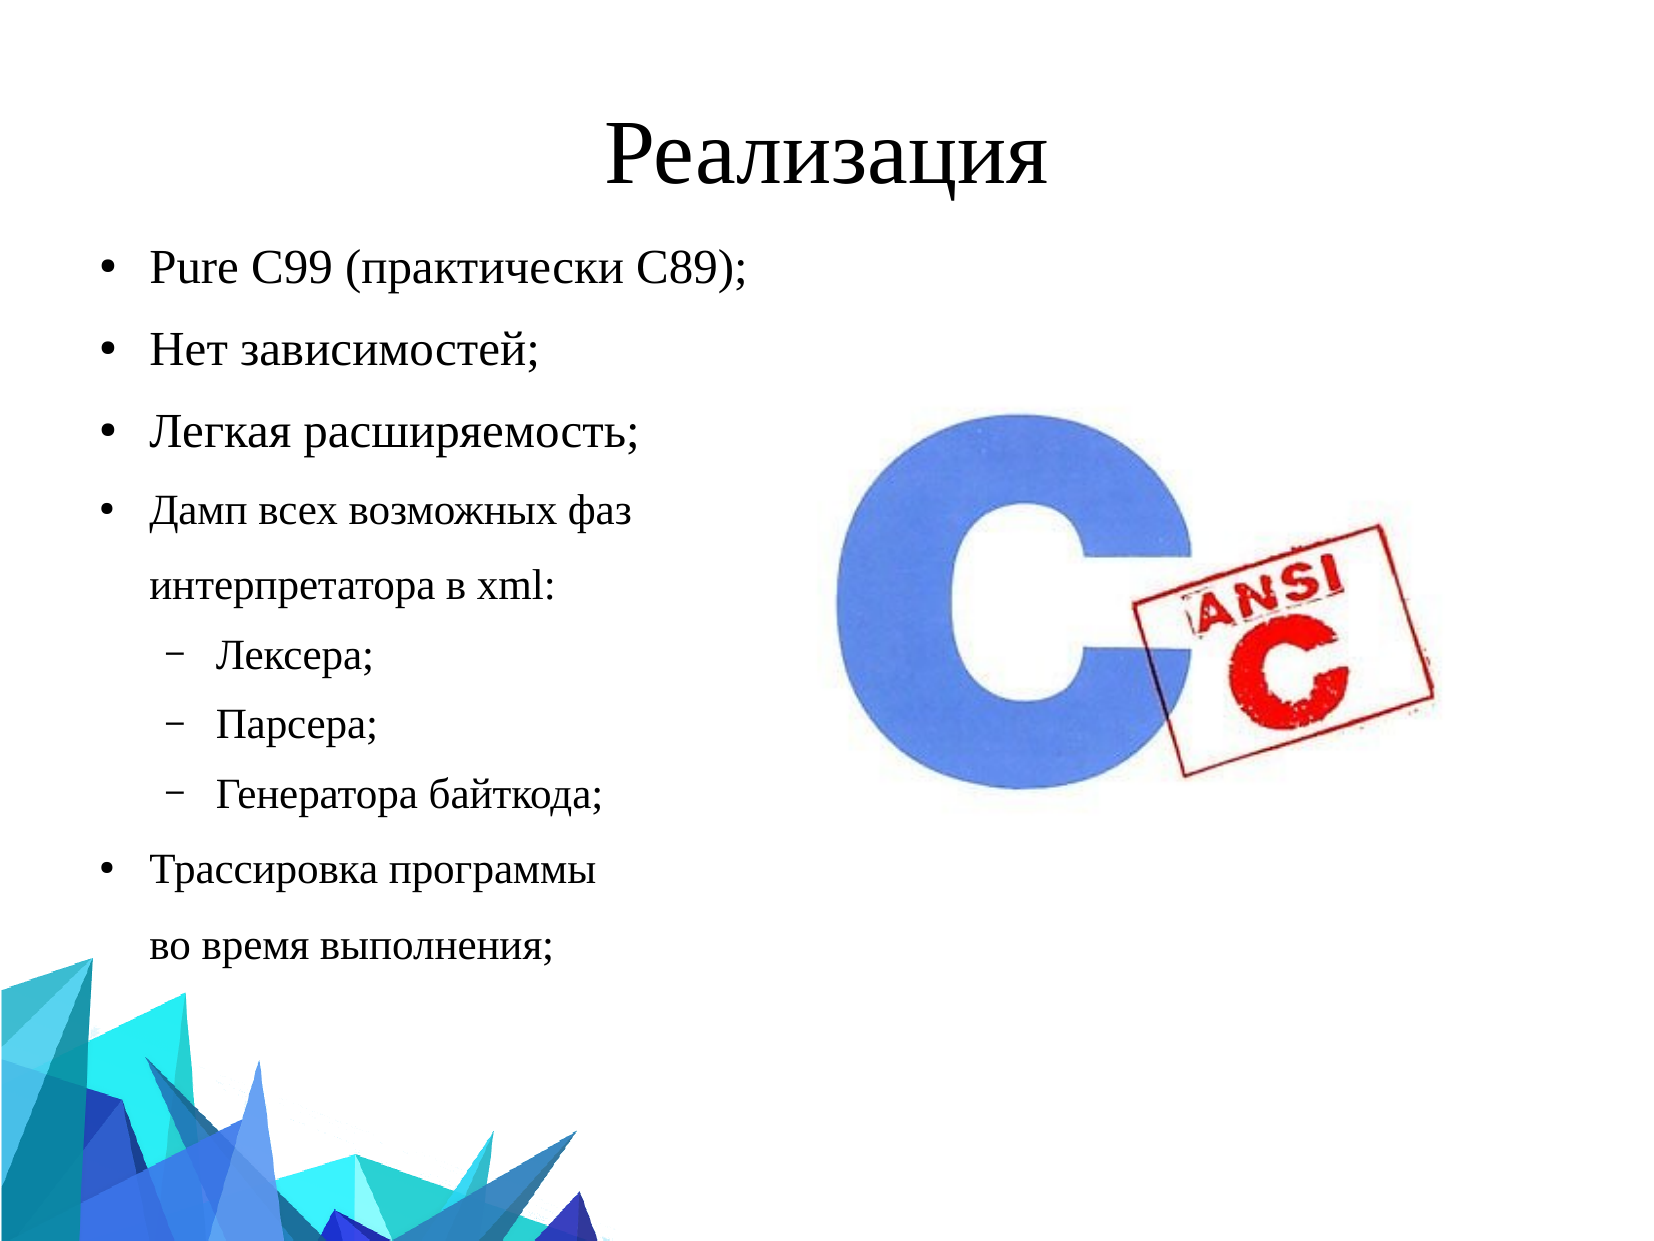

# Реализация
Pure C99 (практически C89);
Нет зависимостей;
Легкая расширяемость;
Дамп всех возможных фаз
интерпретатора в xml:
Лексера;
Парсера;
Генератора байткода;
Трассировка программы
во время выполнения;